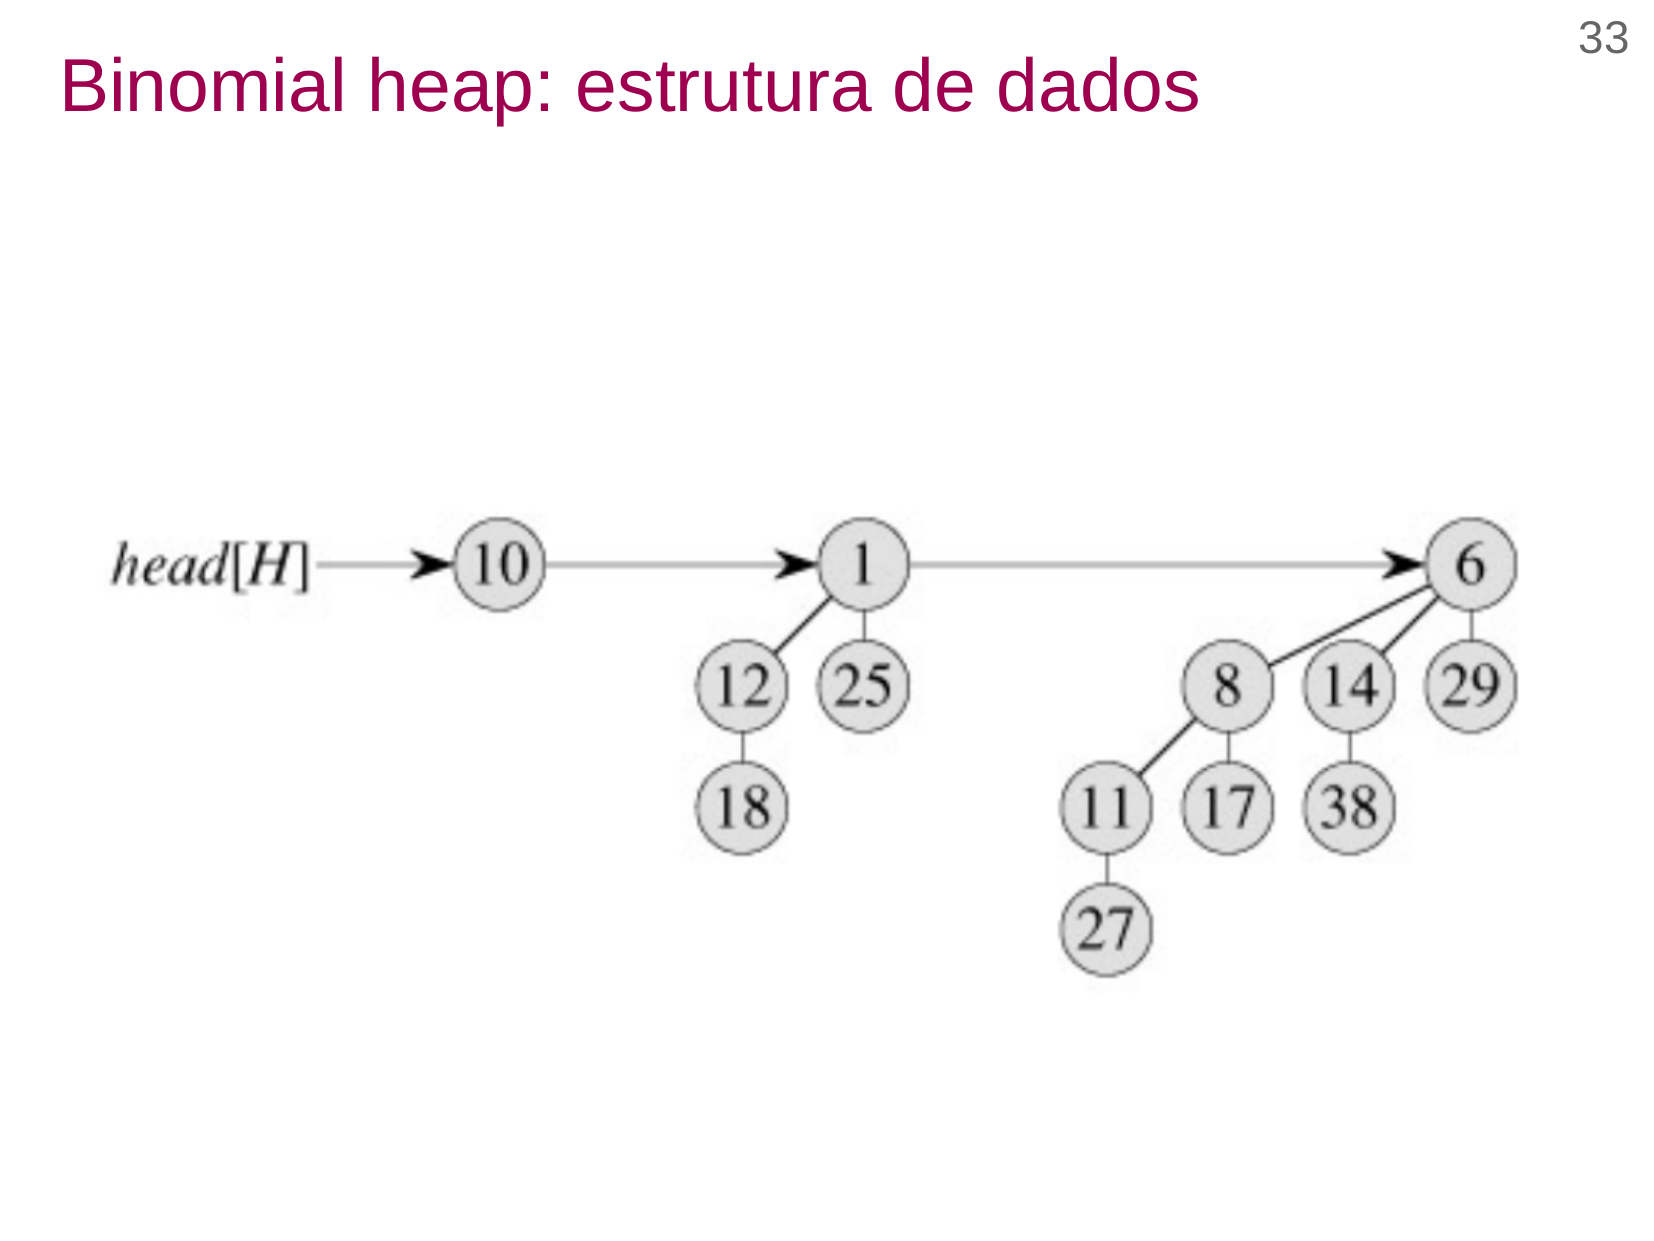

33
# Binomial heap: estrutura de dados